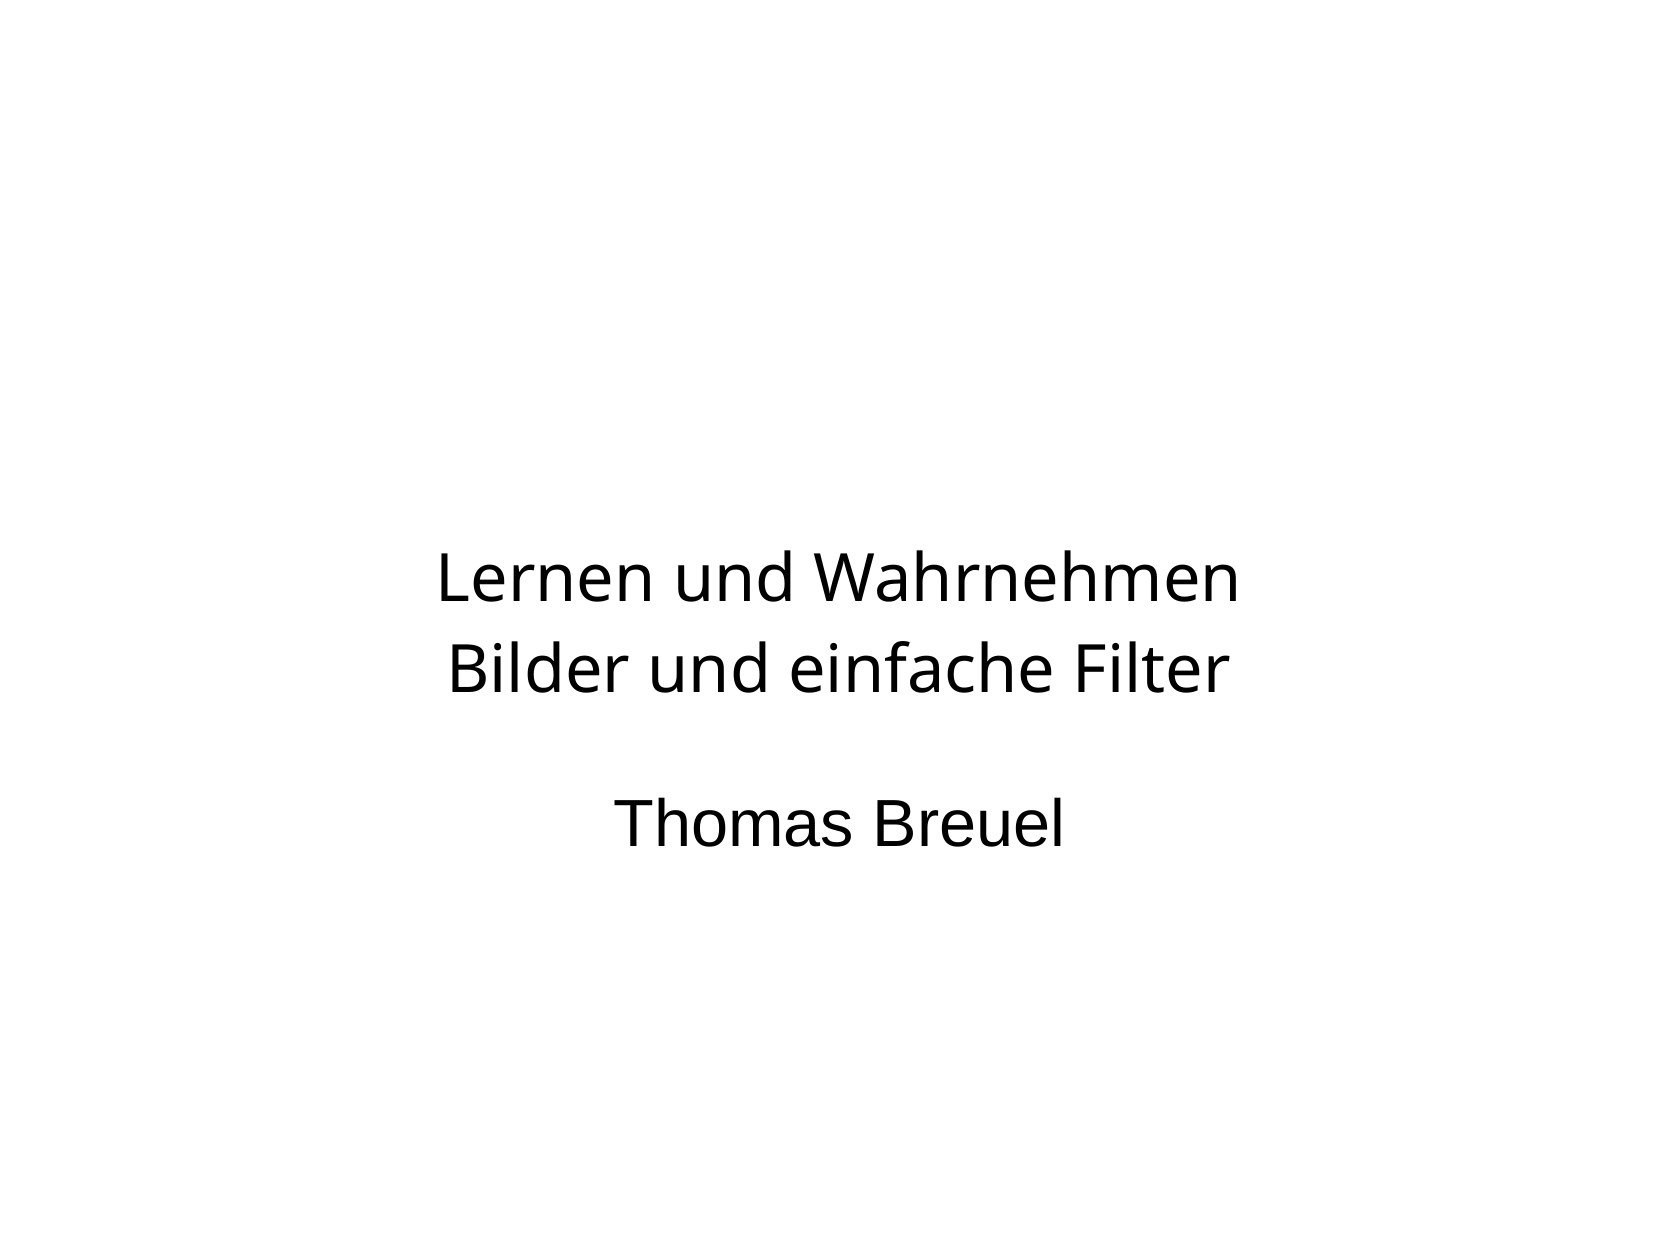

#
Lernen und Wahrnehmen
Bilder und einfache Filter
Thomas Breuel